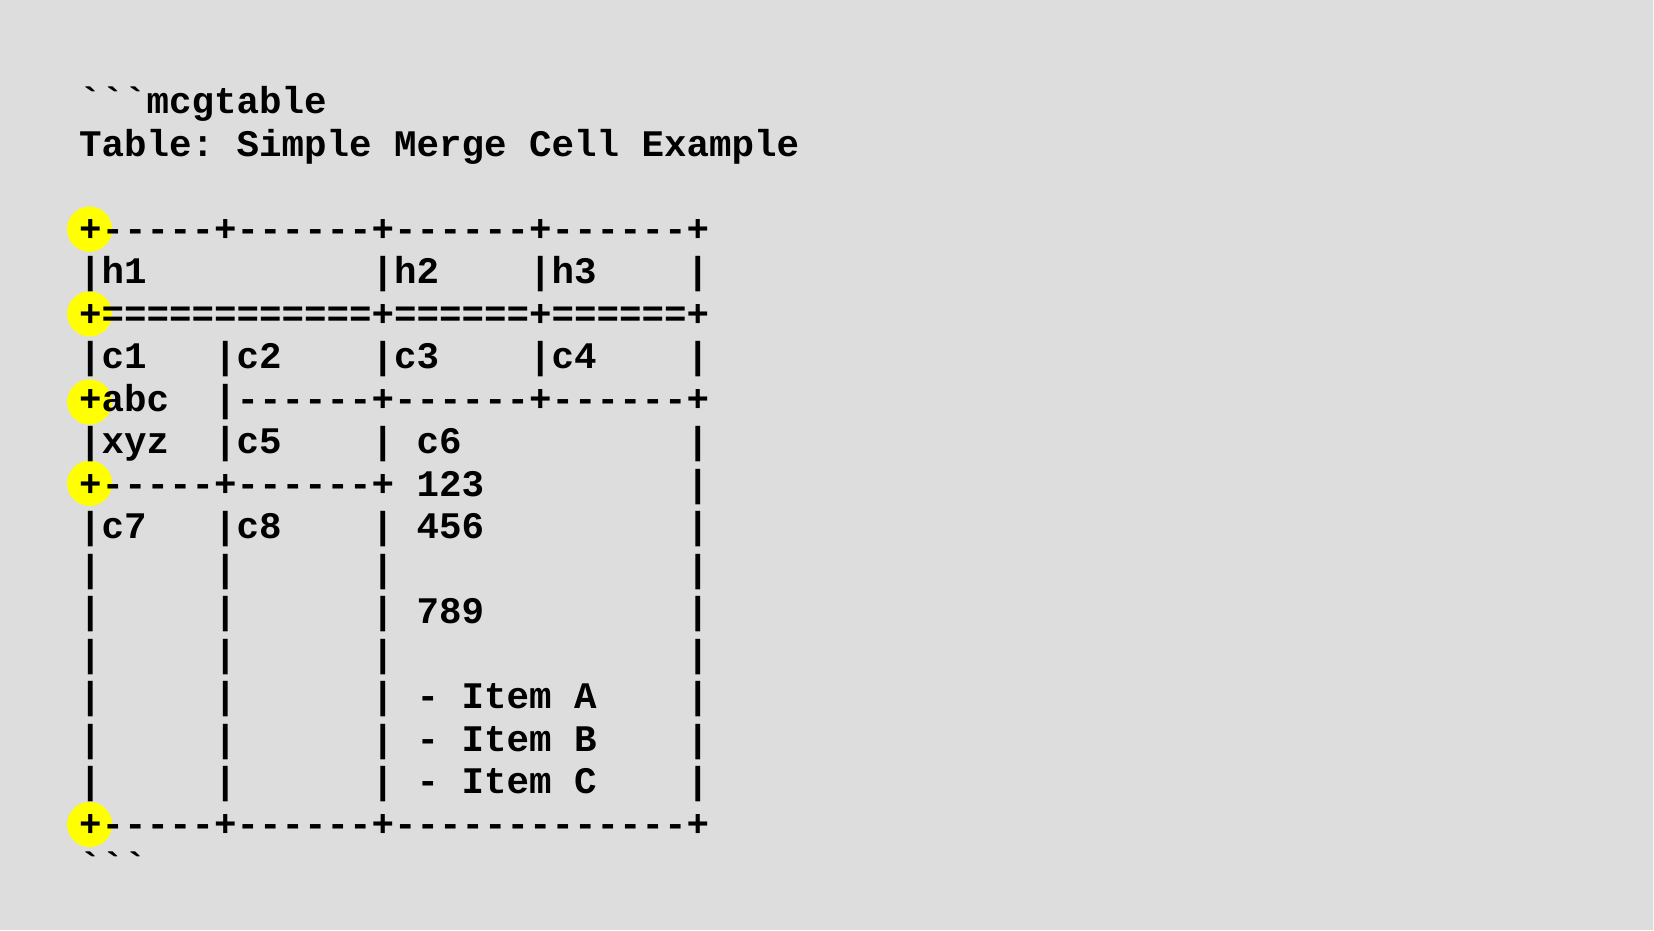

```mcgtable
Table: Simple Merge Cell Example
+-----+------+------+------+
|h1 |h2 |h3 |
+============+======+======+
|c1 |c2 |c3 |c4 |
+abc |------+------+------+
|xyz |c5 | c6 |
+-----+------+ 123 |
|c7 |c8 | 456 |
| | | |
| | | 789 |
| | | |
| | | - Item A |
| | | - Item B |
| | | - Item C |
+-----+------+-------------+
```